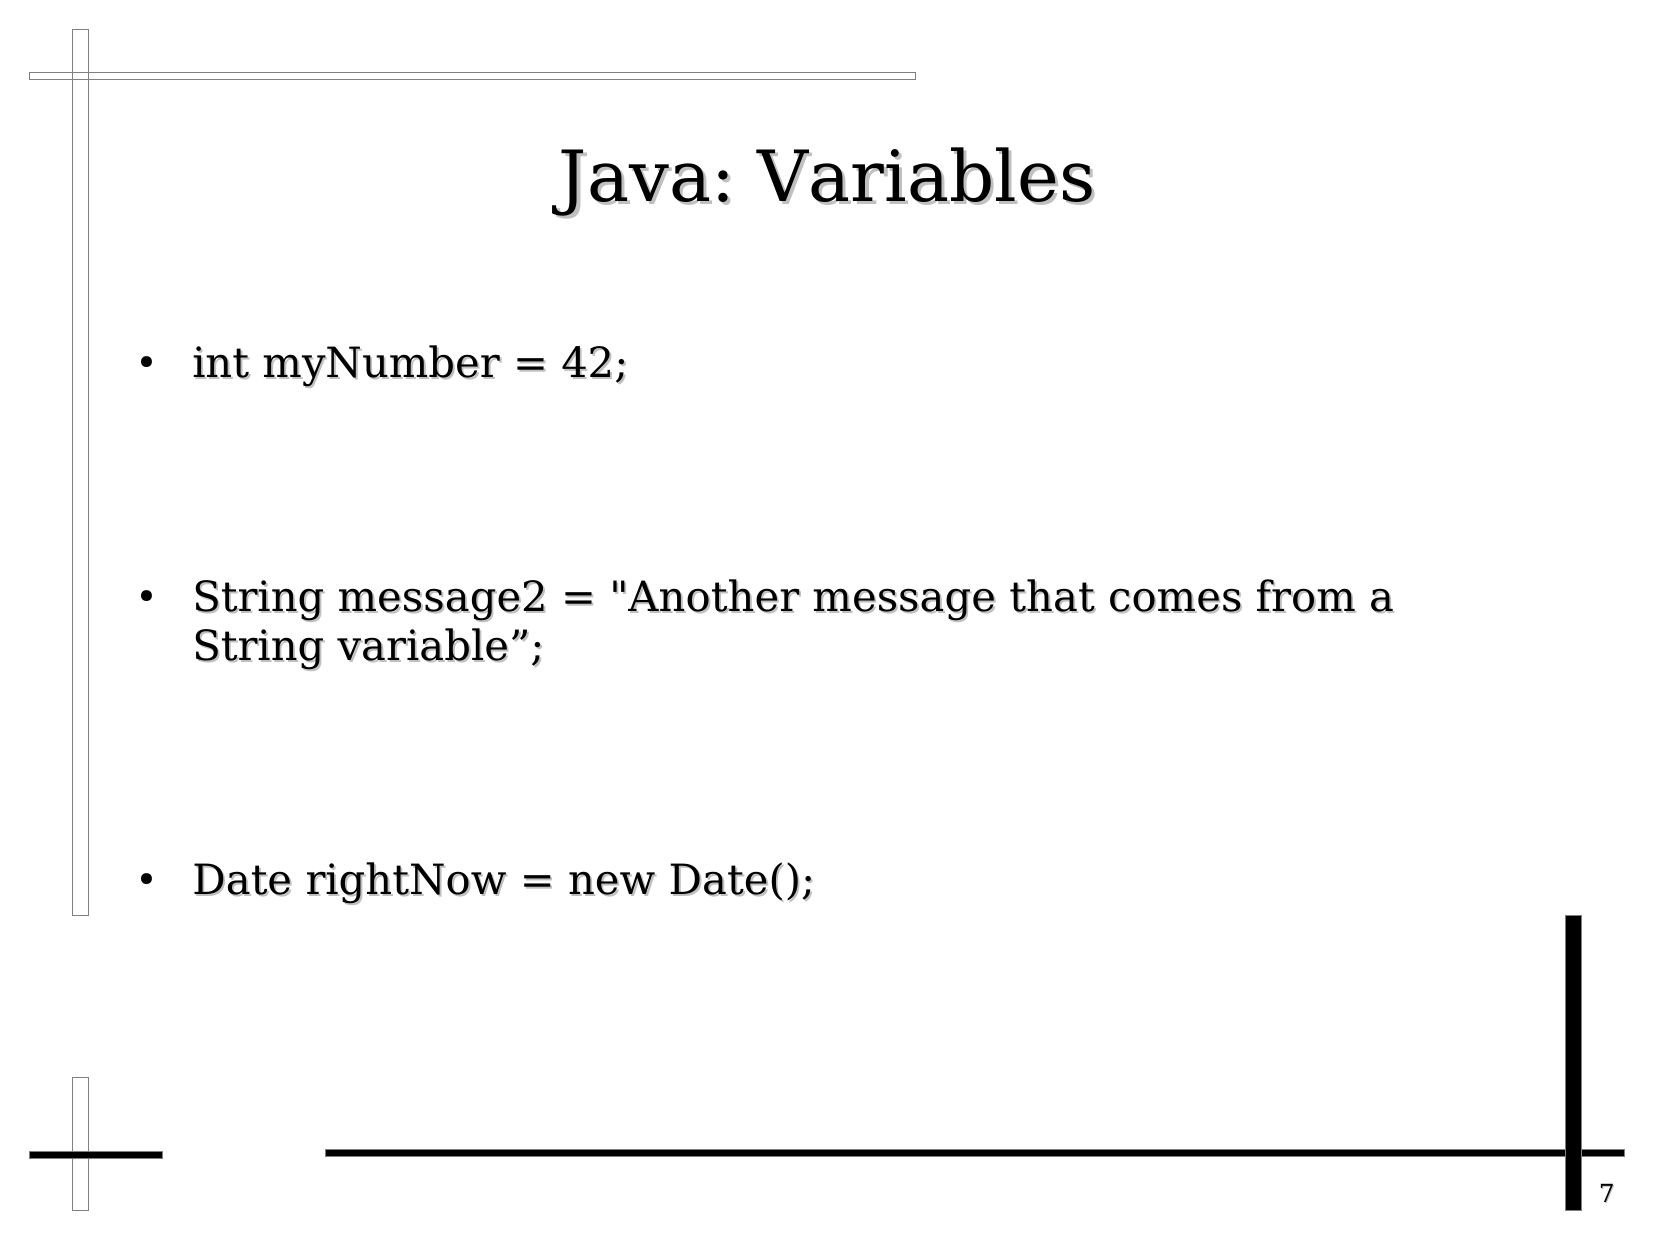

# Java: Variables
int myNumber = 42;
String message2 = "Another message that comes from a String variable”;
Date rightNow = new Date();